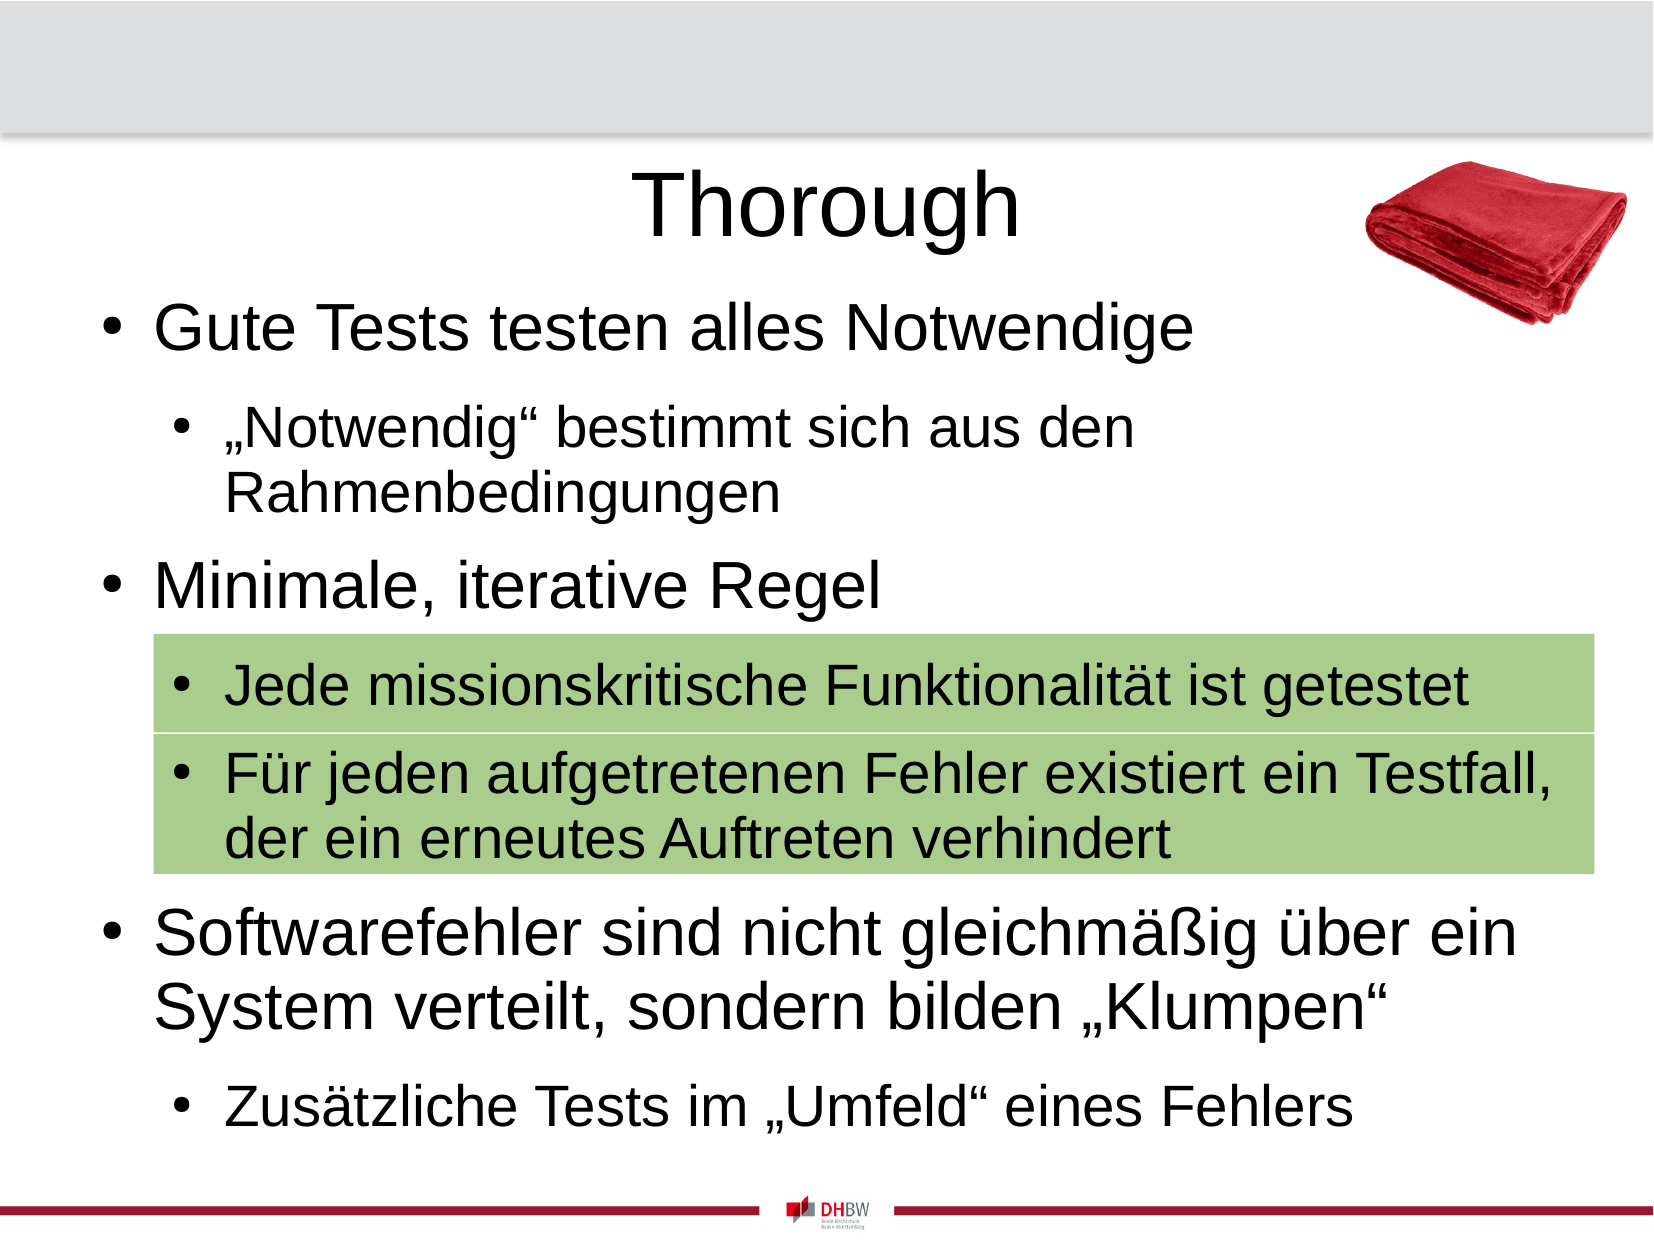

# Thorough
Gute Tests testen alles Notwendige
„Notwendig“ bestimmt sich aus den Rahmenbedingungen
Minimale, iterative Regel
Jede missionskritische Funktionalität ist getestet
Für jeden aufgetretenen Fehler existiert ein Testfall, der ein erneutes Auftreten verhindert
Softwarefehler sind nicht gleichmäßig über ein System verteilt, sondern bilden „Klumpen“
Zusätzliche Tests im „Umfeld“ eines Fehlers